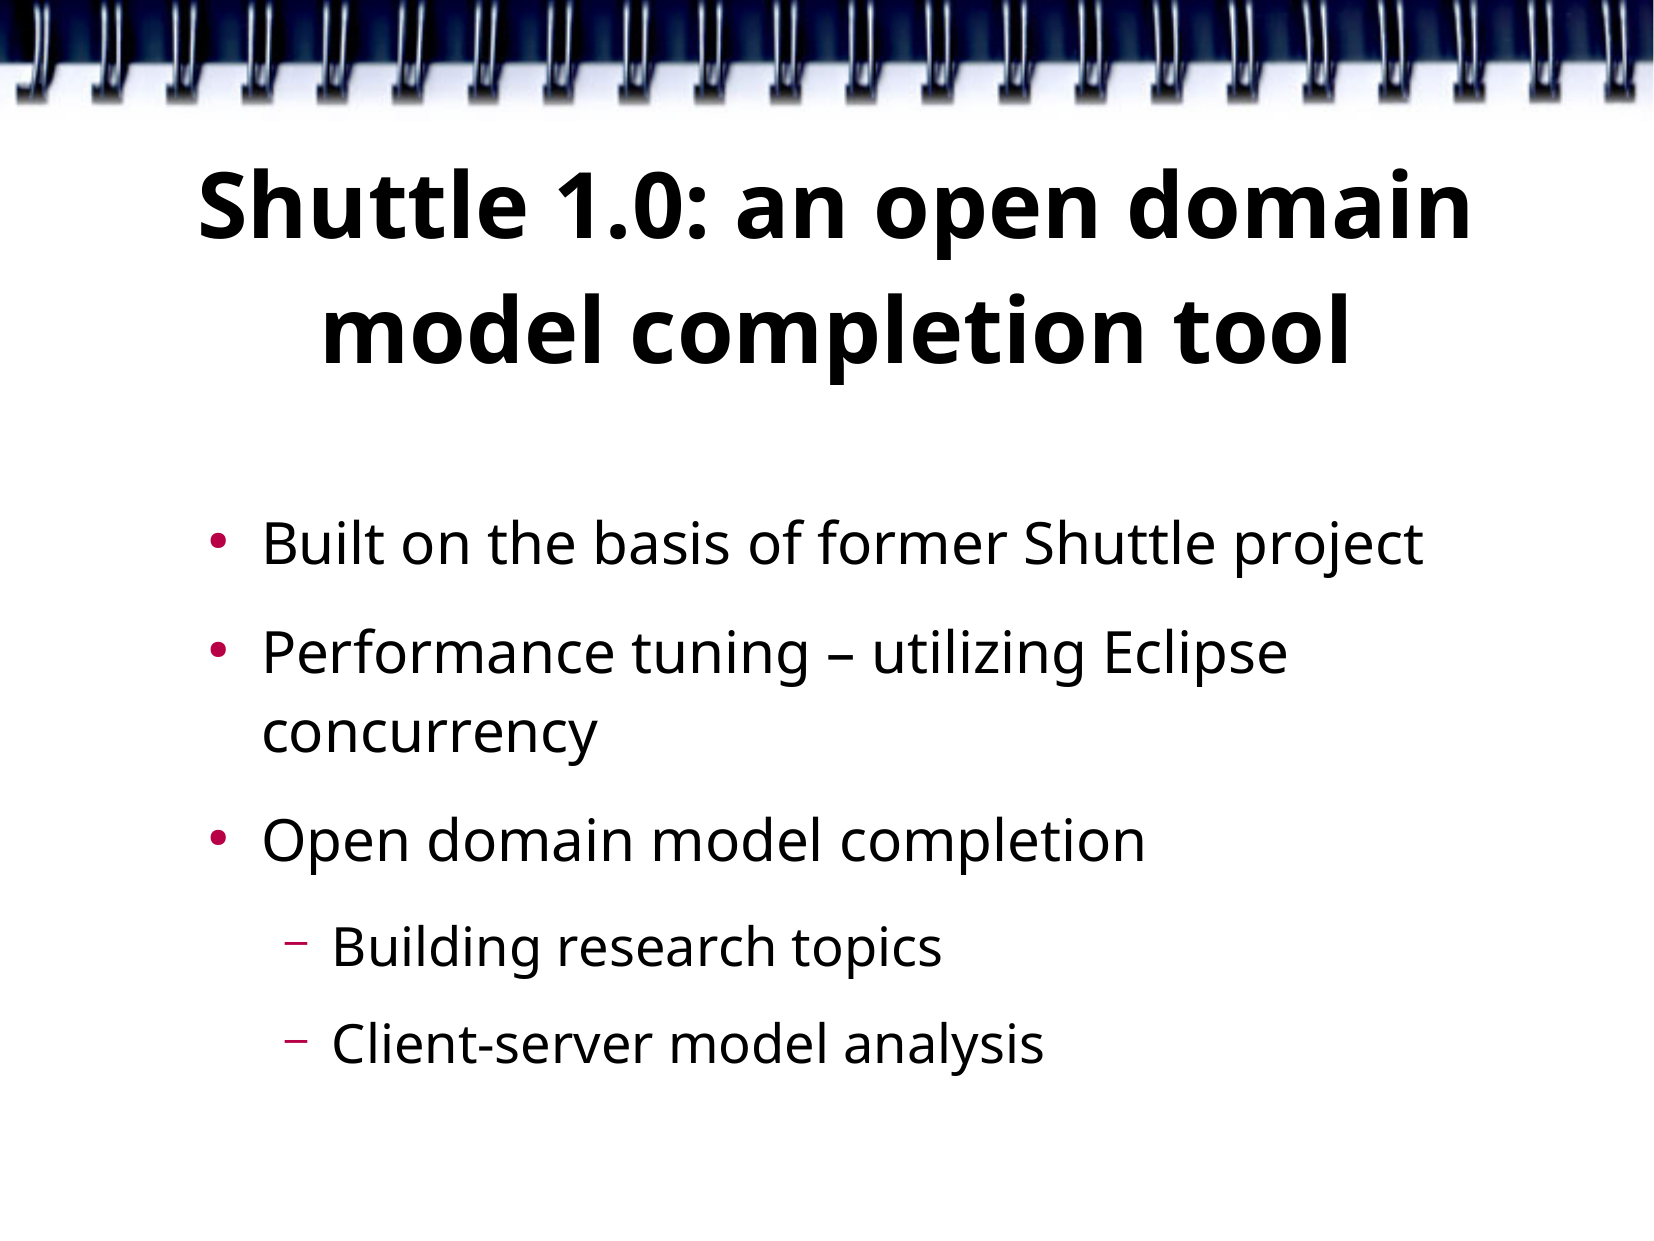

# Shuttle 1.0: an open domain model completion tool
Built on the basis of former Shuttle project
Performance tuning – utilizing Eclipse concurrency
Open domain model completion
Building research topics
Client-server model analysis